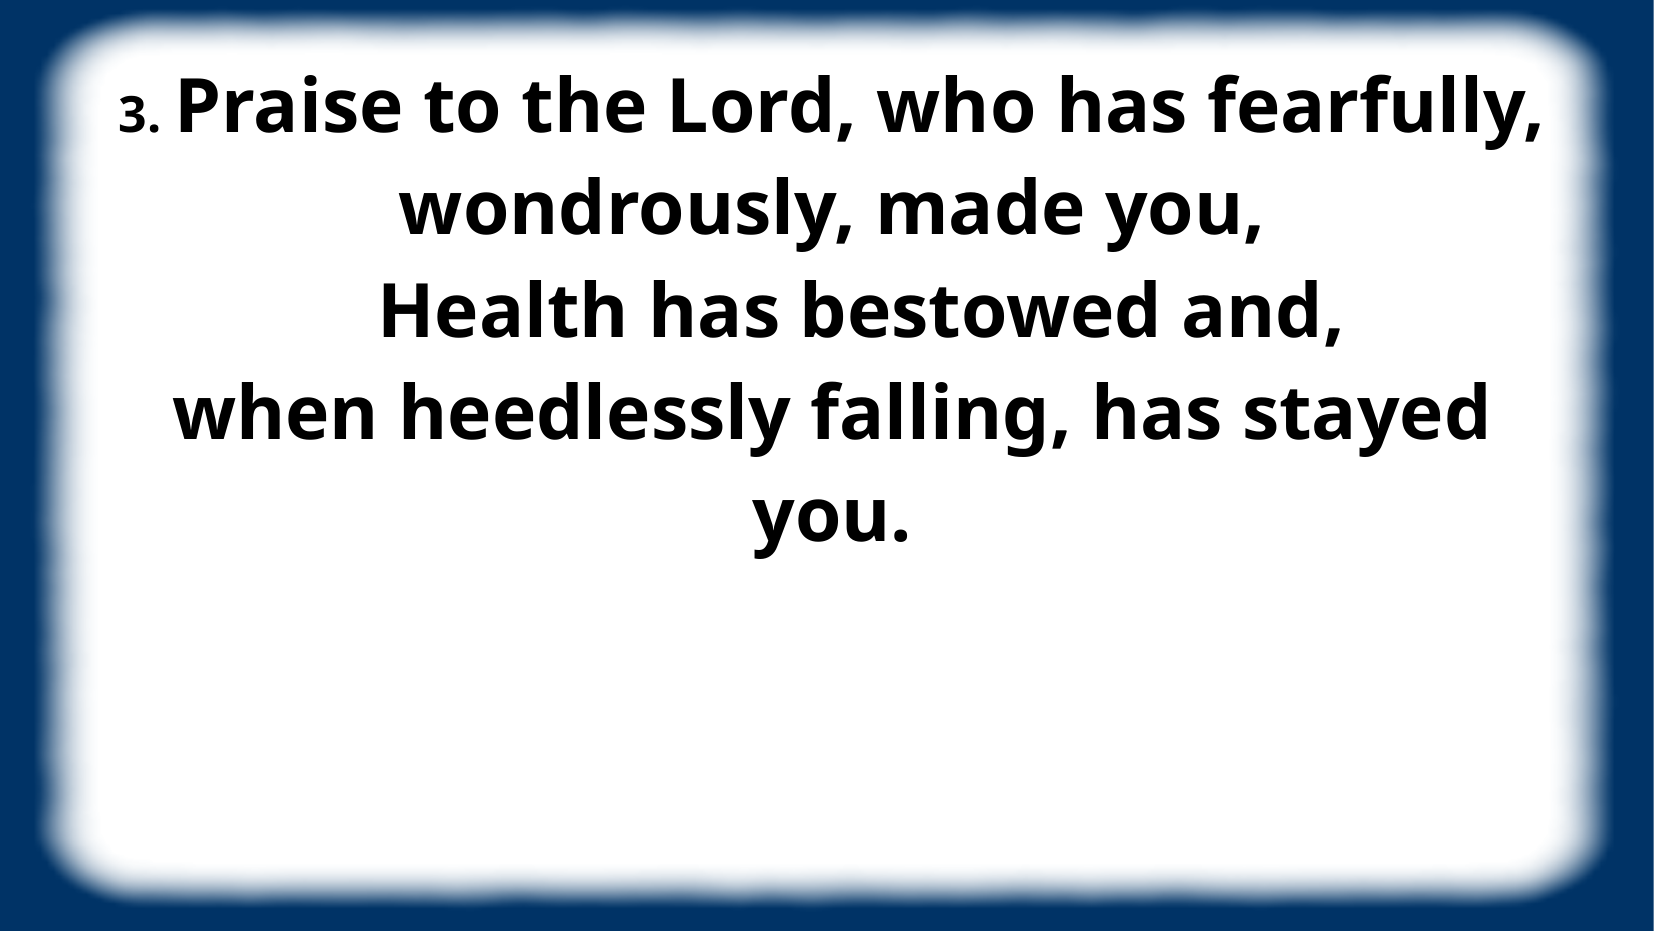

3. Praise to the Lord, who has fearfully, wondrously, made you,
 Health has bestowed and,
when heedlessly falling, has stayed you.